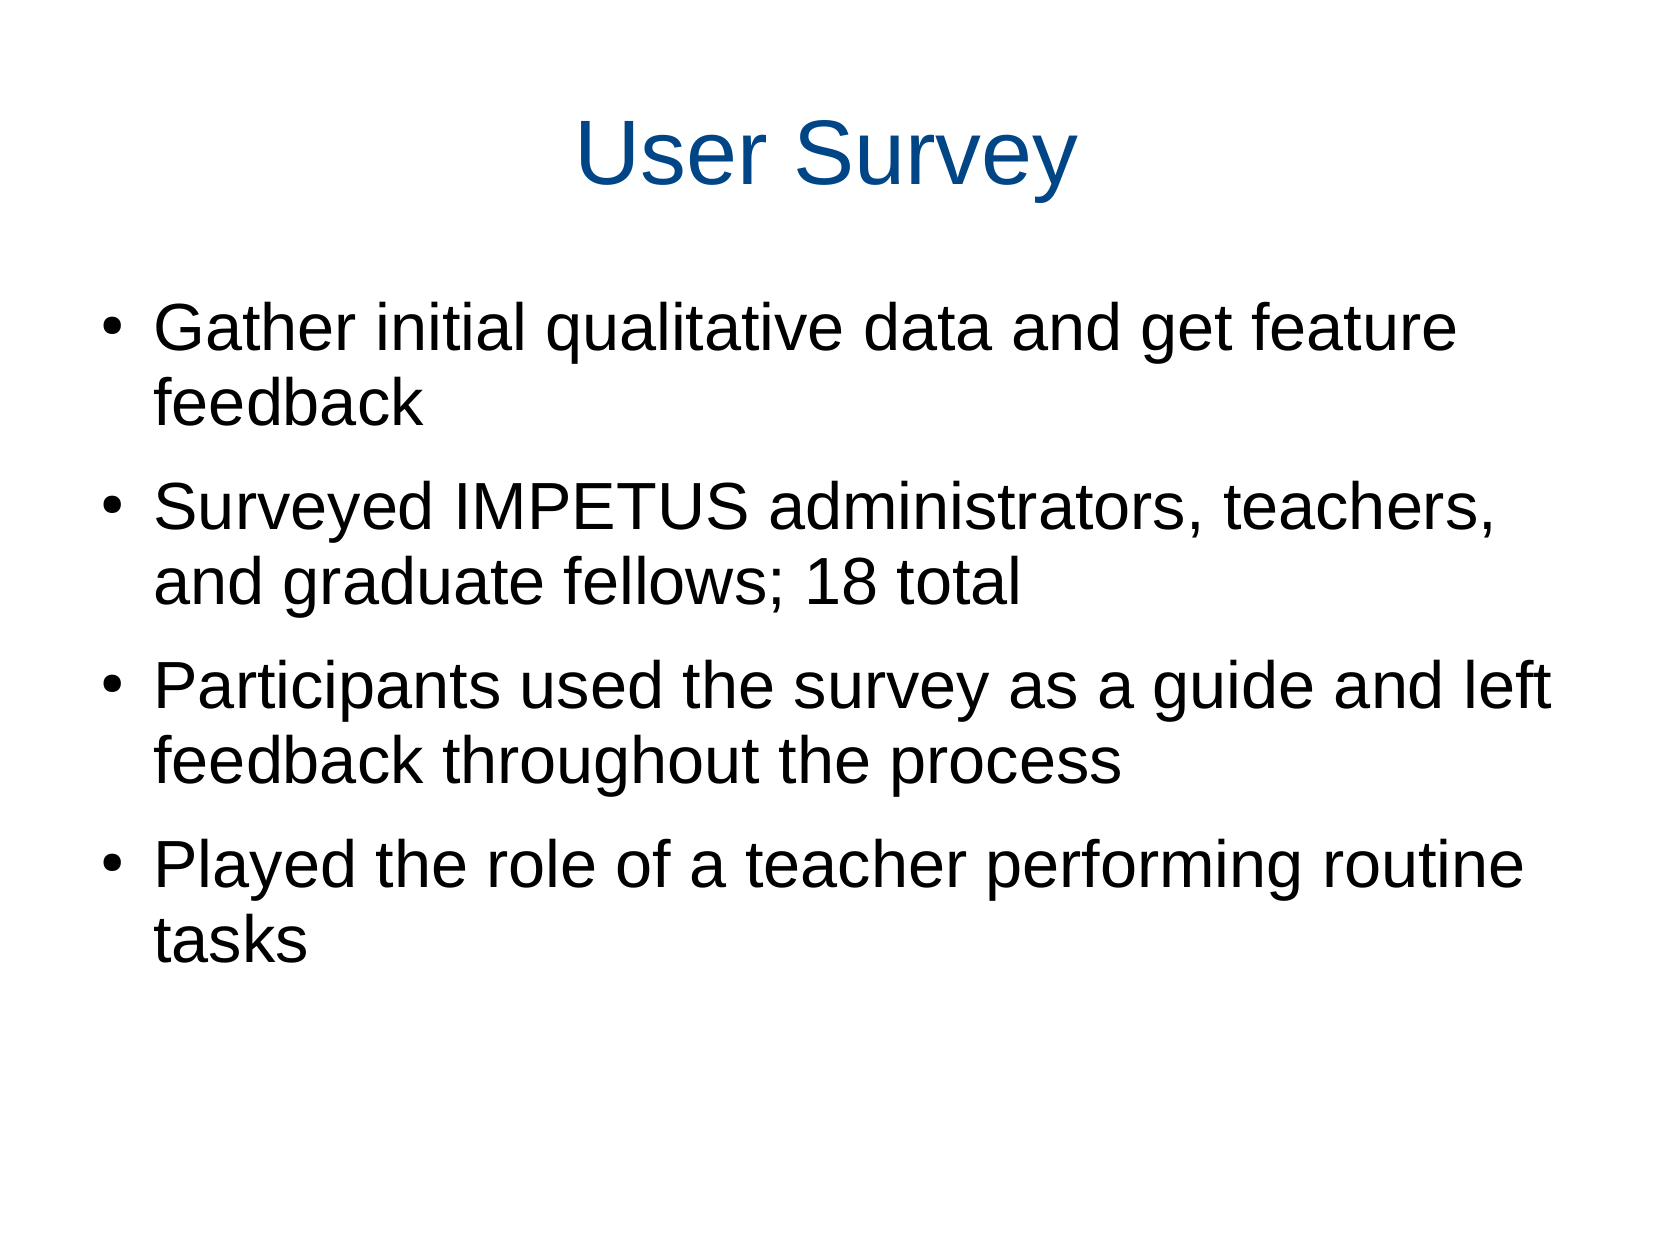

# User Survey
Gather initial qualitative data and get feature feedback
Surveyed IMPETUS administrators, teachers, and graduate fellows; 18 total
Participants used the survey as a guide and left feedback throughout the process
Played the role of a teacher performing routine tasks